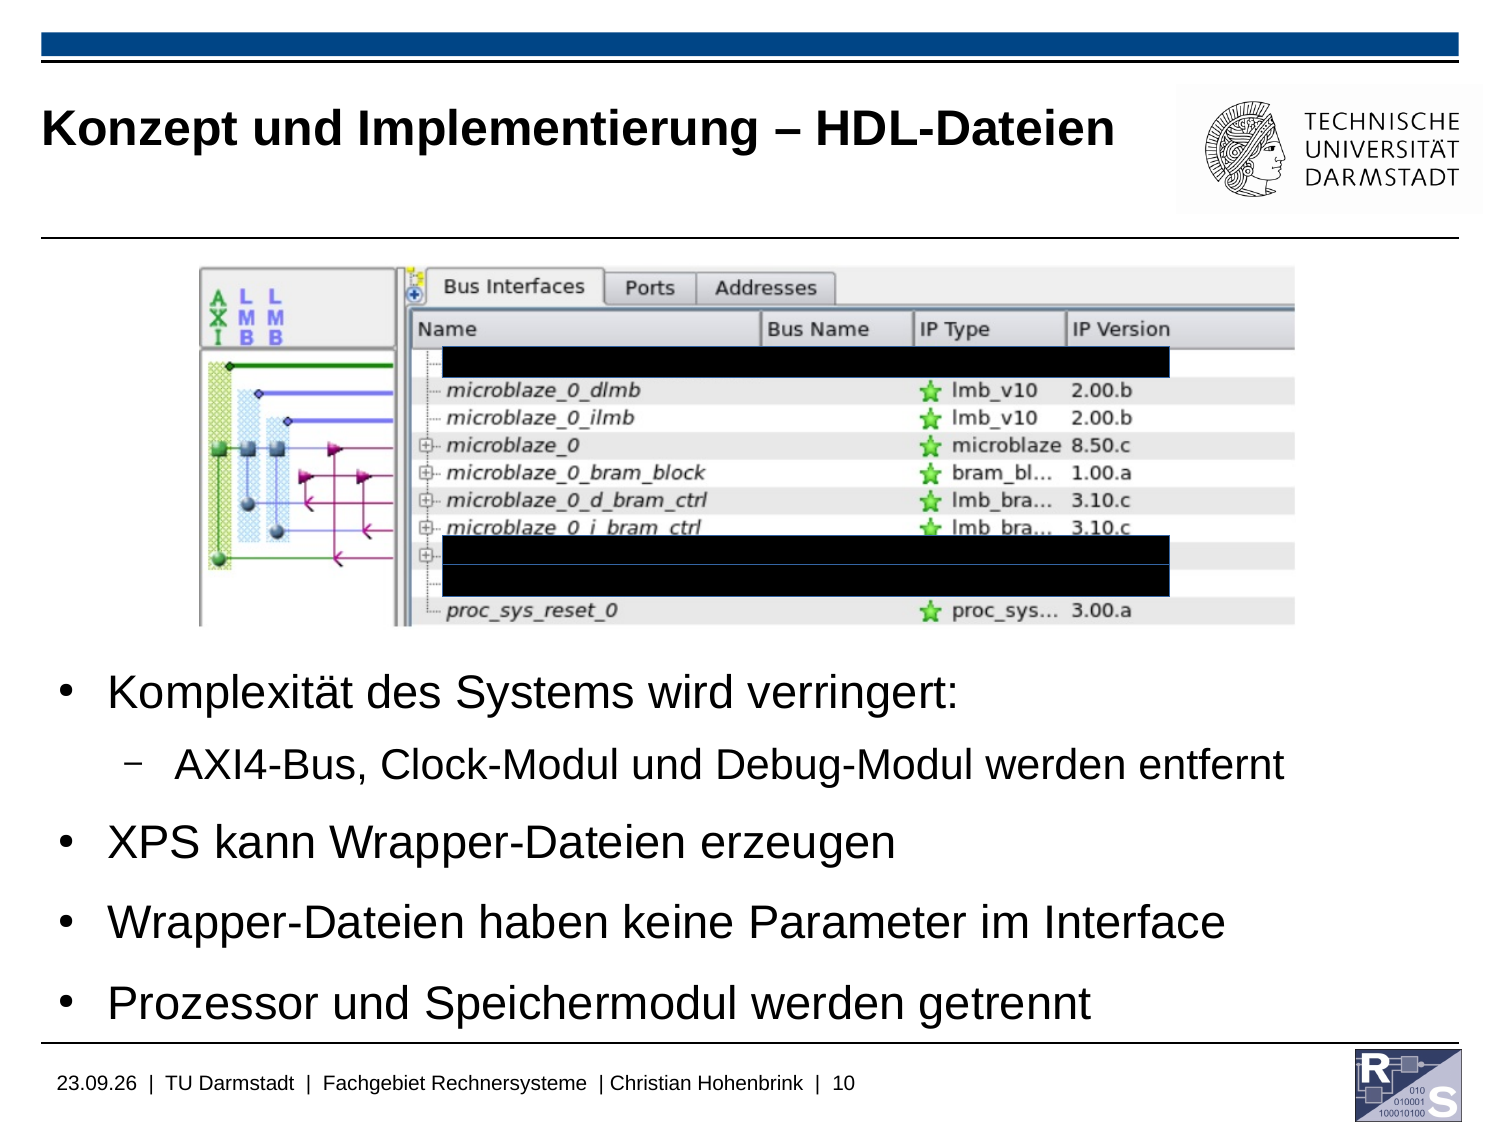

# Konzept und Implementierung – HDL-Dateien
Komplexität des Systems wird verringert:
AXI4-Bus, Clock-Modul und Debug-Modul werden entfernt
XPS kann Wrapper-Dateien erzeugen
Wrapper-Dateien haben keine Parameter im Interface
Prozessor und Speichermodul werden getrennt